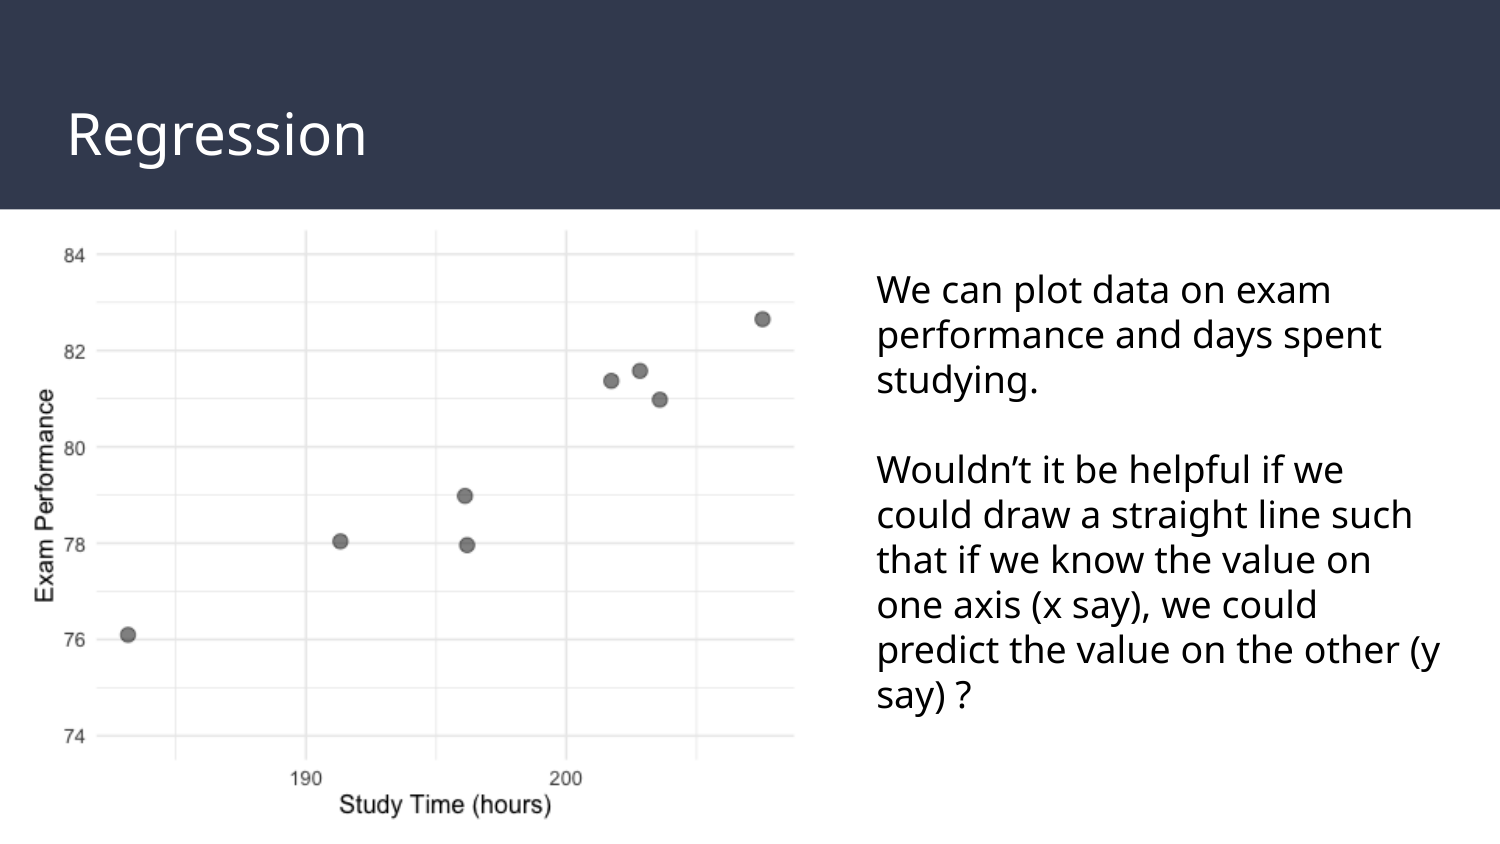

# Regression
We can plot data on exam performance and days spent studying.
Wouldn’t it be helpful if we could draw a straight line such that if we know the value on one axis (x say), we could predict the value on the other (y say) ?